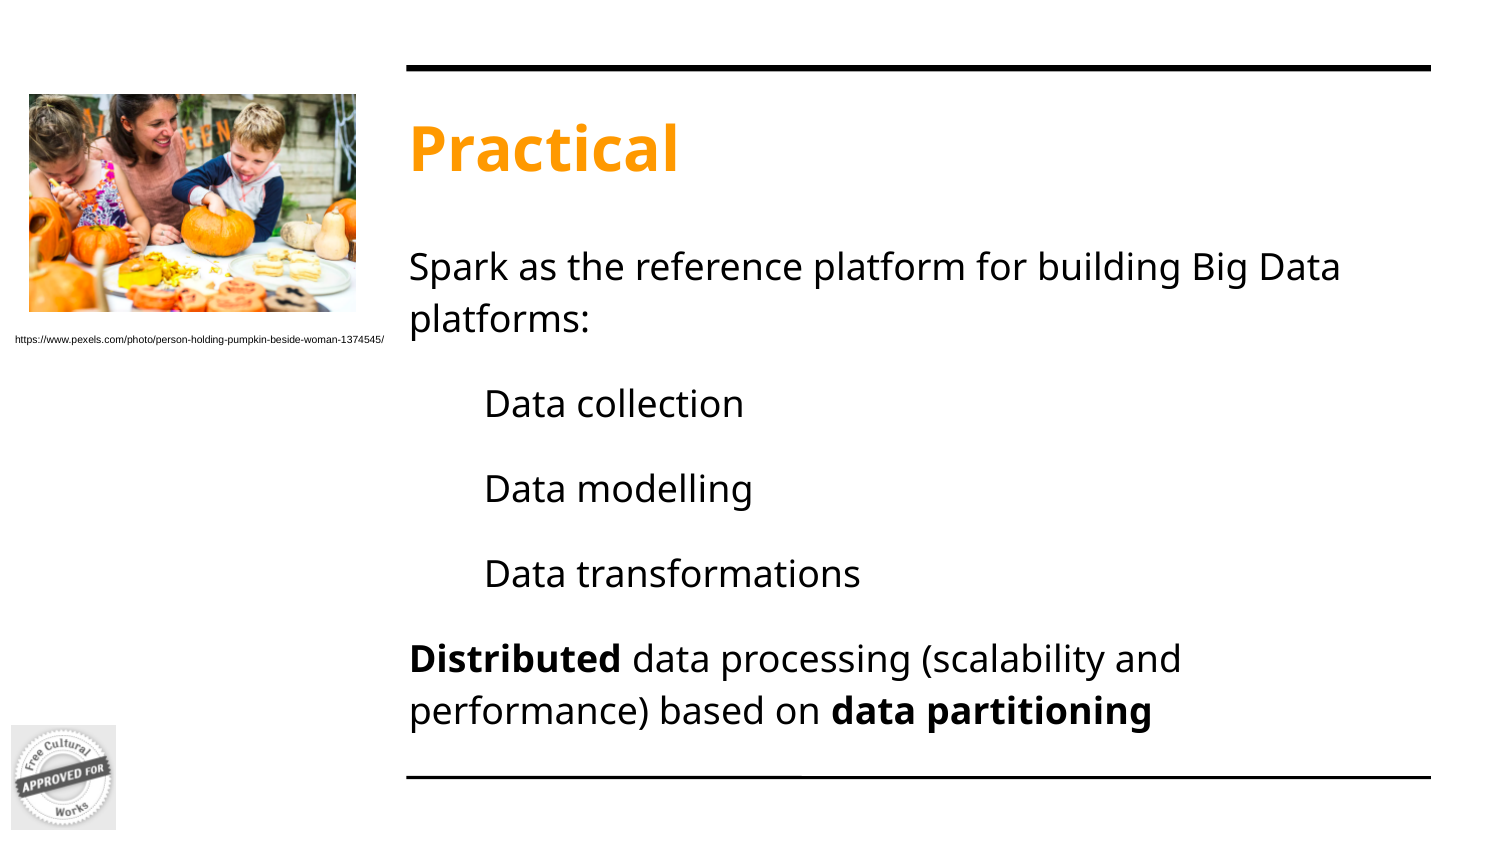

# Practical
Spark as the reference platform for building Big Data platforms:
Data collection
Data modelling
Data transformations
Distributed data processing (scalability and performance) based on data partitioning
https://www.pexels.com/photo/person-holding-pumpkin-beside-woman-1374545/